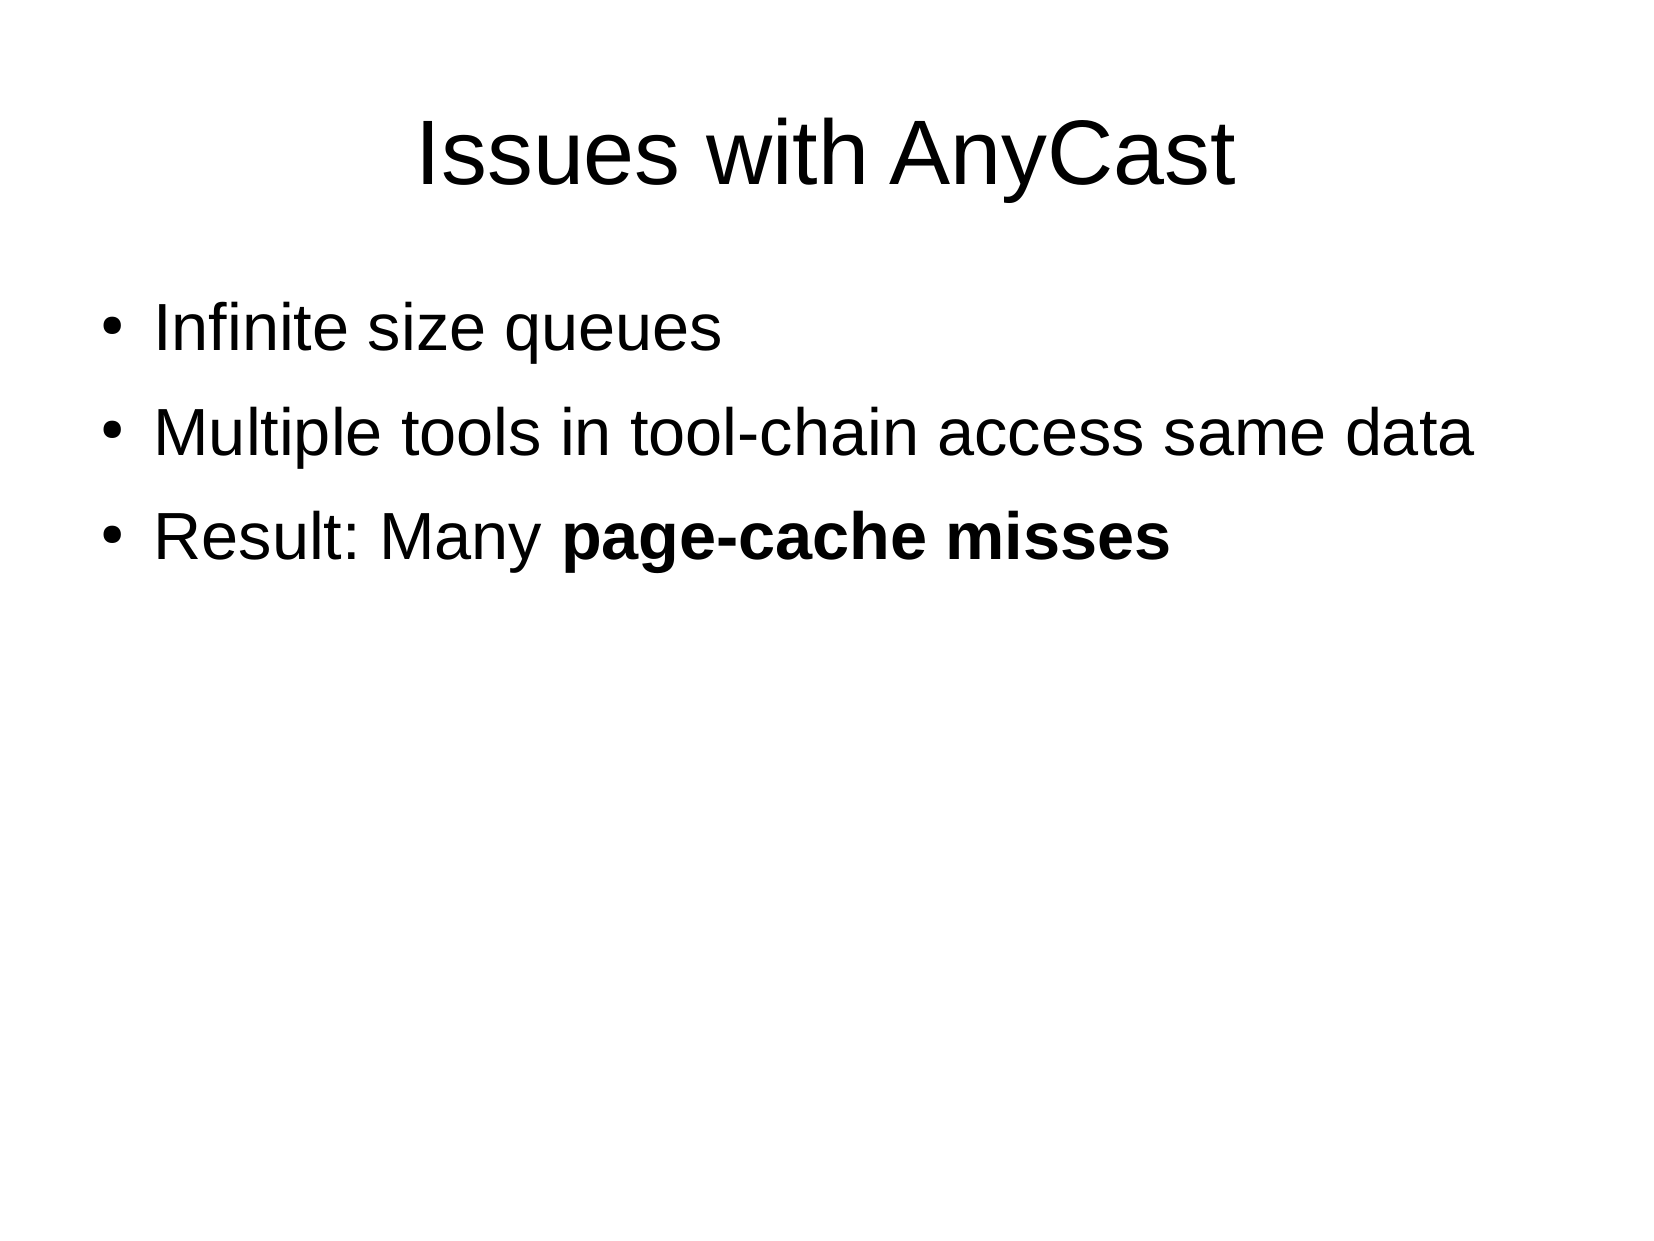

# Issues with AnyCast
Infinite size queues
Multiple tools in tool-chain access same data
Result: Many page-cache misses